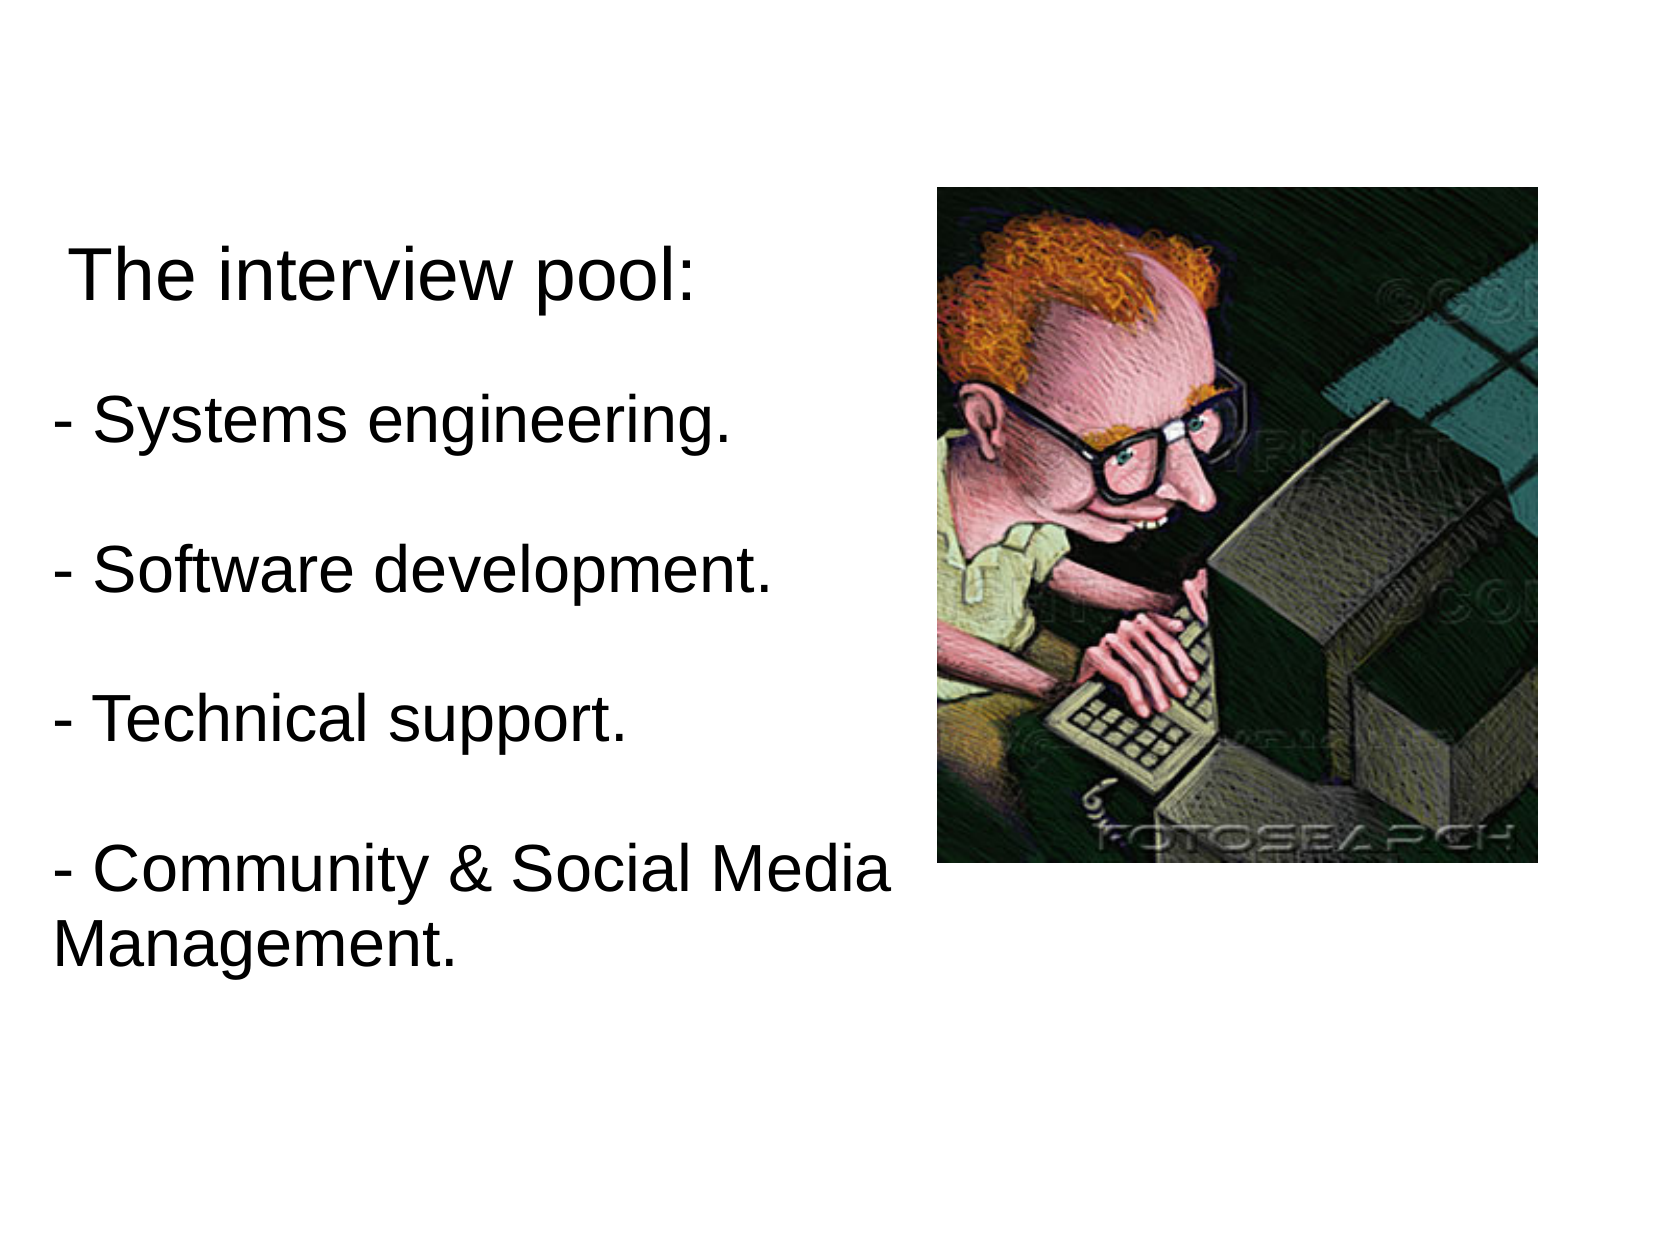

The interview pool:
- Systems engineering.
- Software development.
- Technical support.
- Community & Social Media Management.